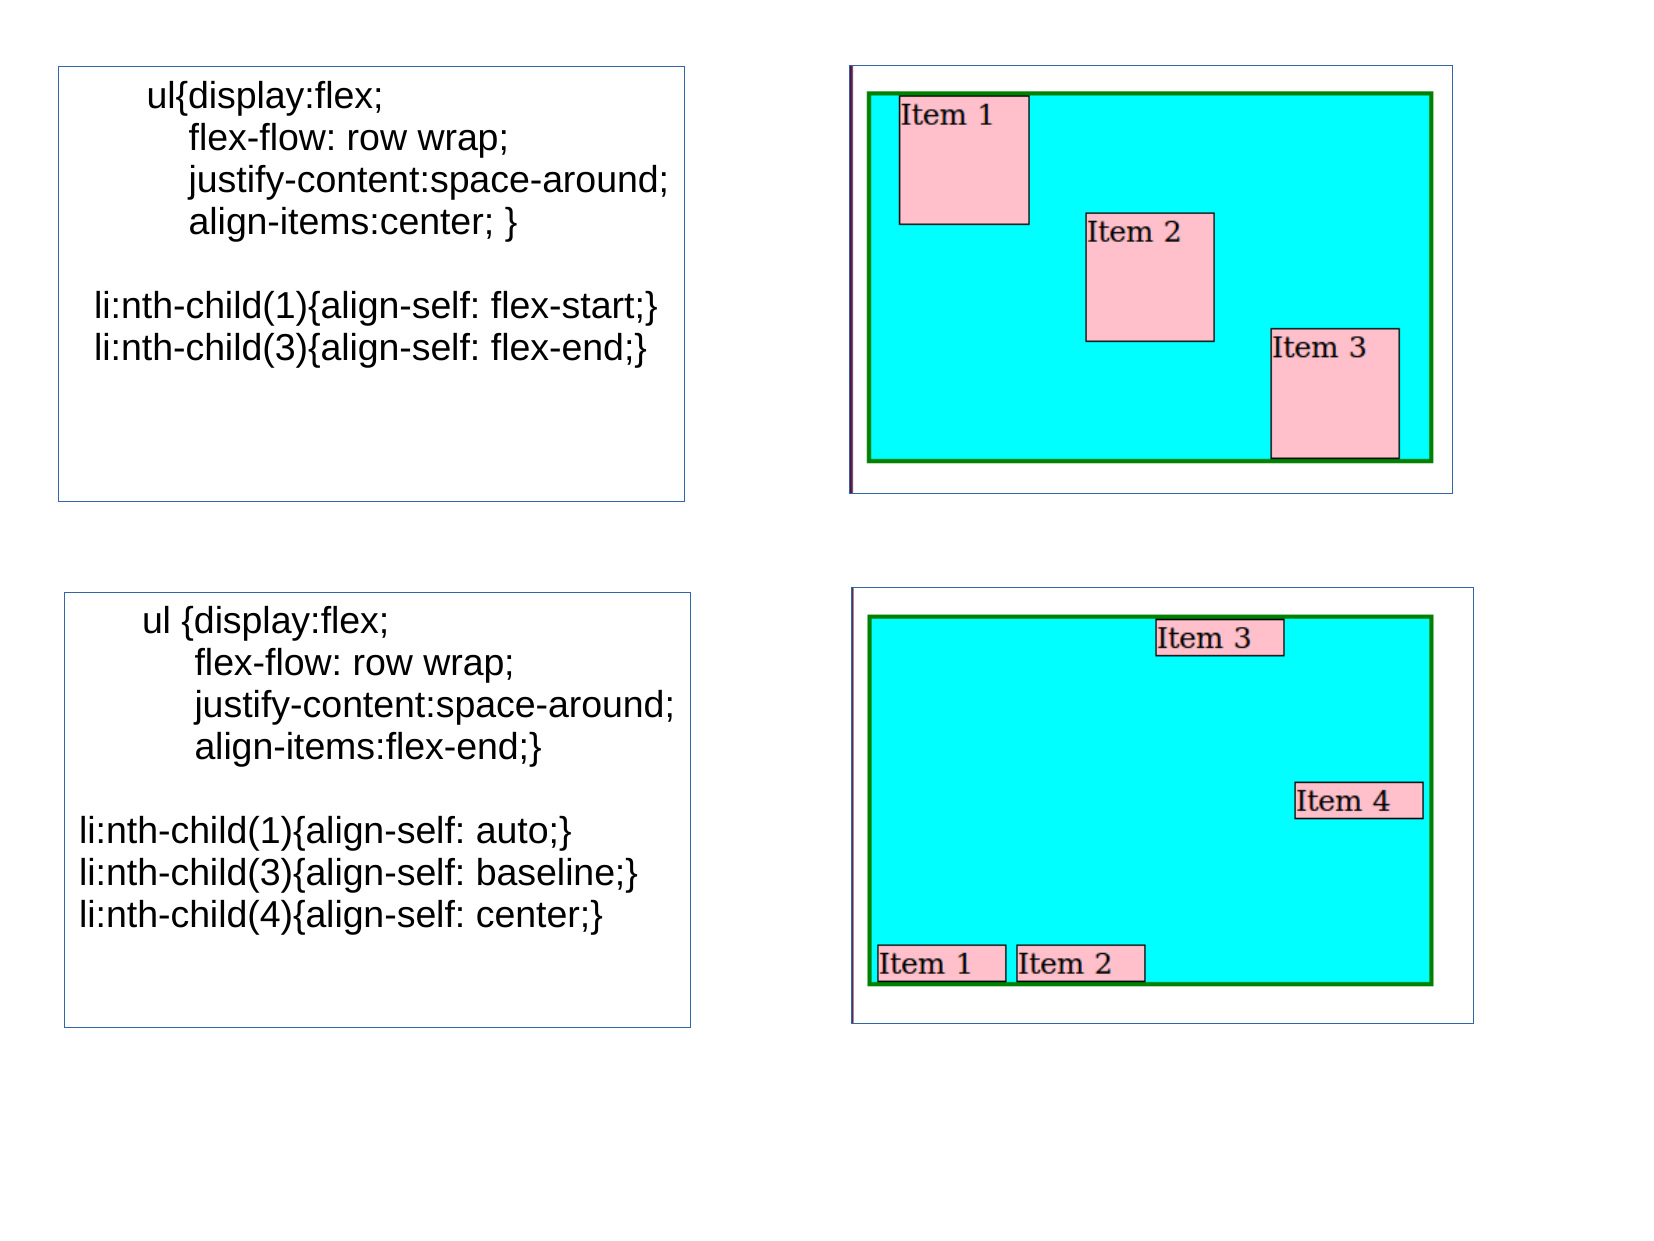

ul{display:flex;
 flex-flow: row wrap;
 justify-content:space-around;
 align-items:center; }
 li:nth-child(1){align-self: flex-start;}
 li:nth-child(3){align-self: flex-end;}
 ul {display:flex;
 flex-flow: row wrap;
 justify-content:space-around;
 align-items:flex-end;}
li:nth-child(1){align-self: auto;}
li:nth-child(3){align-self: baseline;}
li:nth-child(4){align-self: center;}